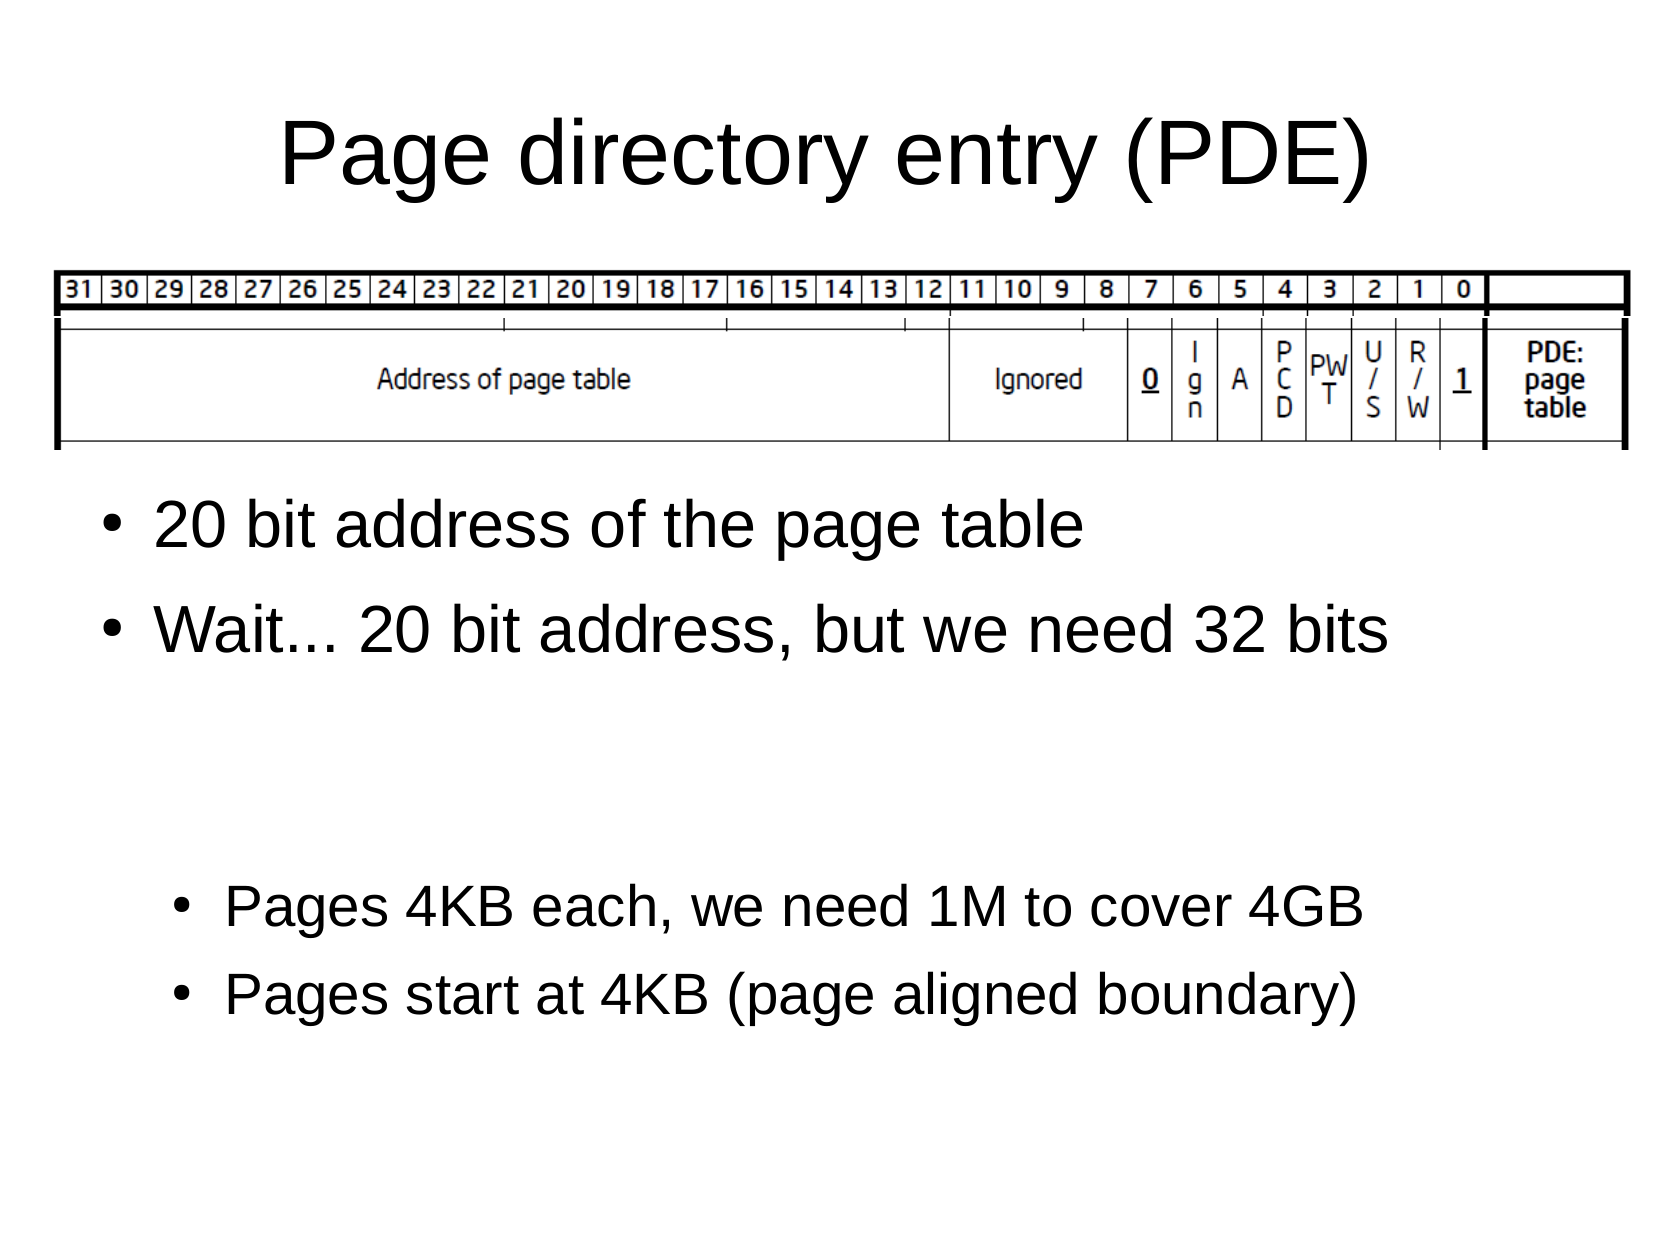

# Page directory entry (PDE)
20 bit address of the page table
Wait... 20 bit address, but we need 32 bits
Pages 4KB each, we need 1M to cover 4GB
Pages start at 4KB (page aligned boundary)